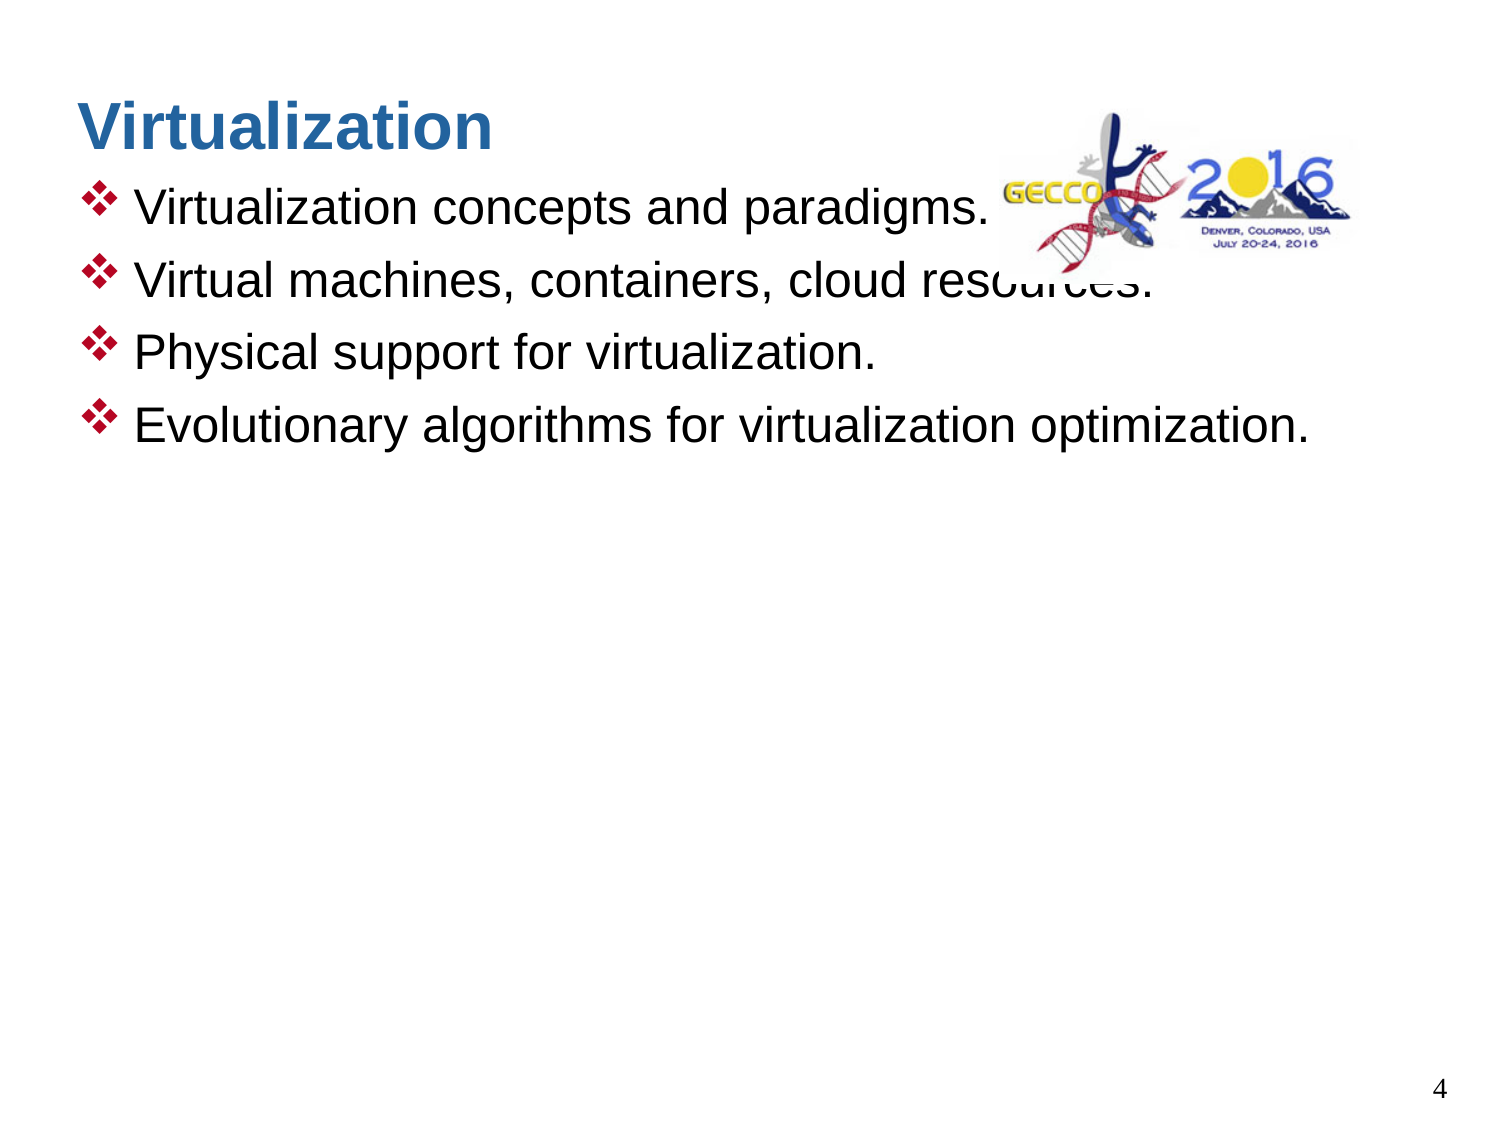

# Virtualization
Virtualization concepts and paradigms.
Virtual machines, containers, cloud resources.
Physical support for virtualization.
Evolutionary algorithms for virtualization optimization.